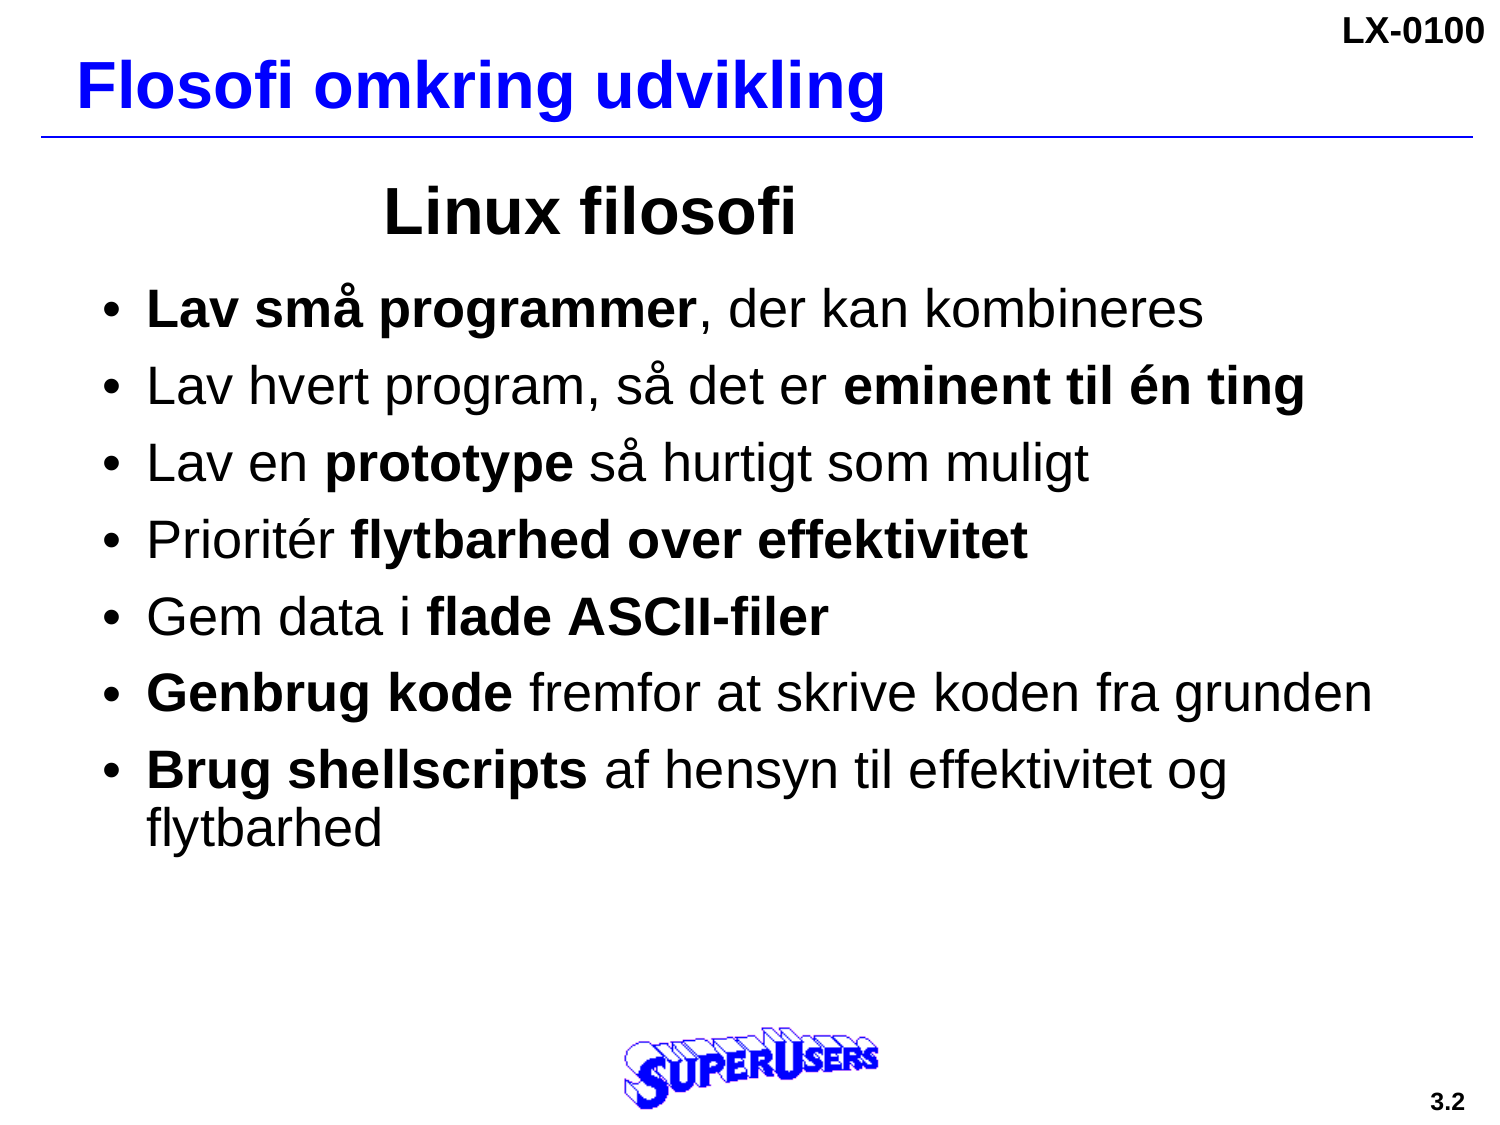

# Flosofi omkring udvikling
Linux filosofi
Lav små programmer, der kan kombineres
Lav hvert program, så det er eminent til én ting
Lav en prototype så hurtigt som muligt
Prioritér flytbarhed over effektivitet
Gem data i flade ASCII-filer
Genbrug kode fremfor at skrive koden fra grunden
Brug shellscripts af hensyn til effektivitet og flytbarhed